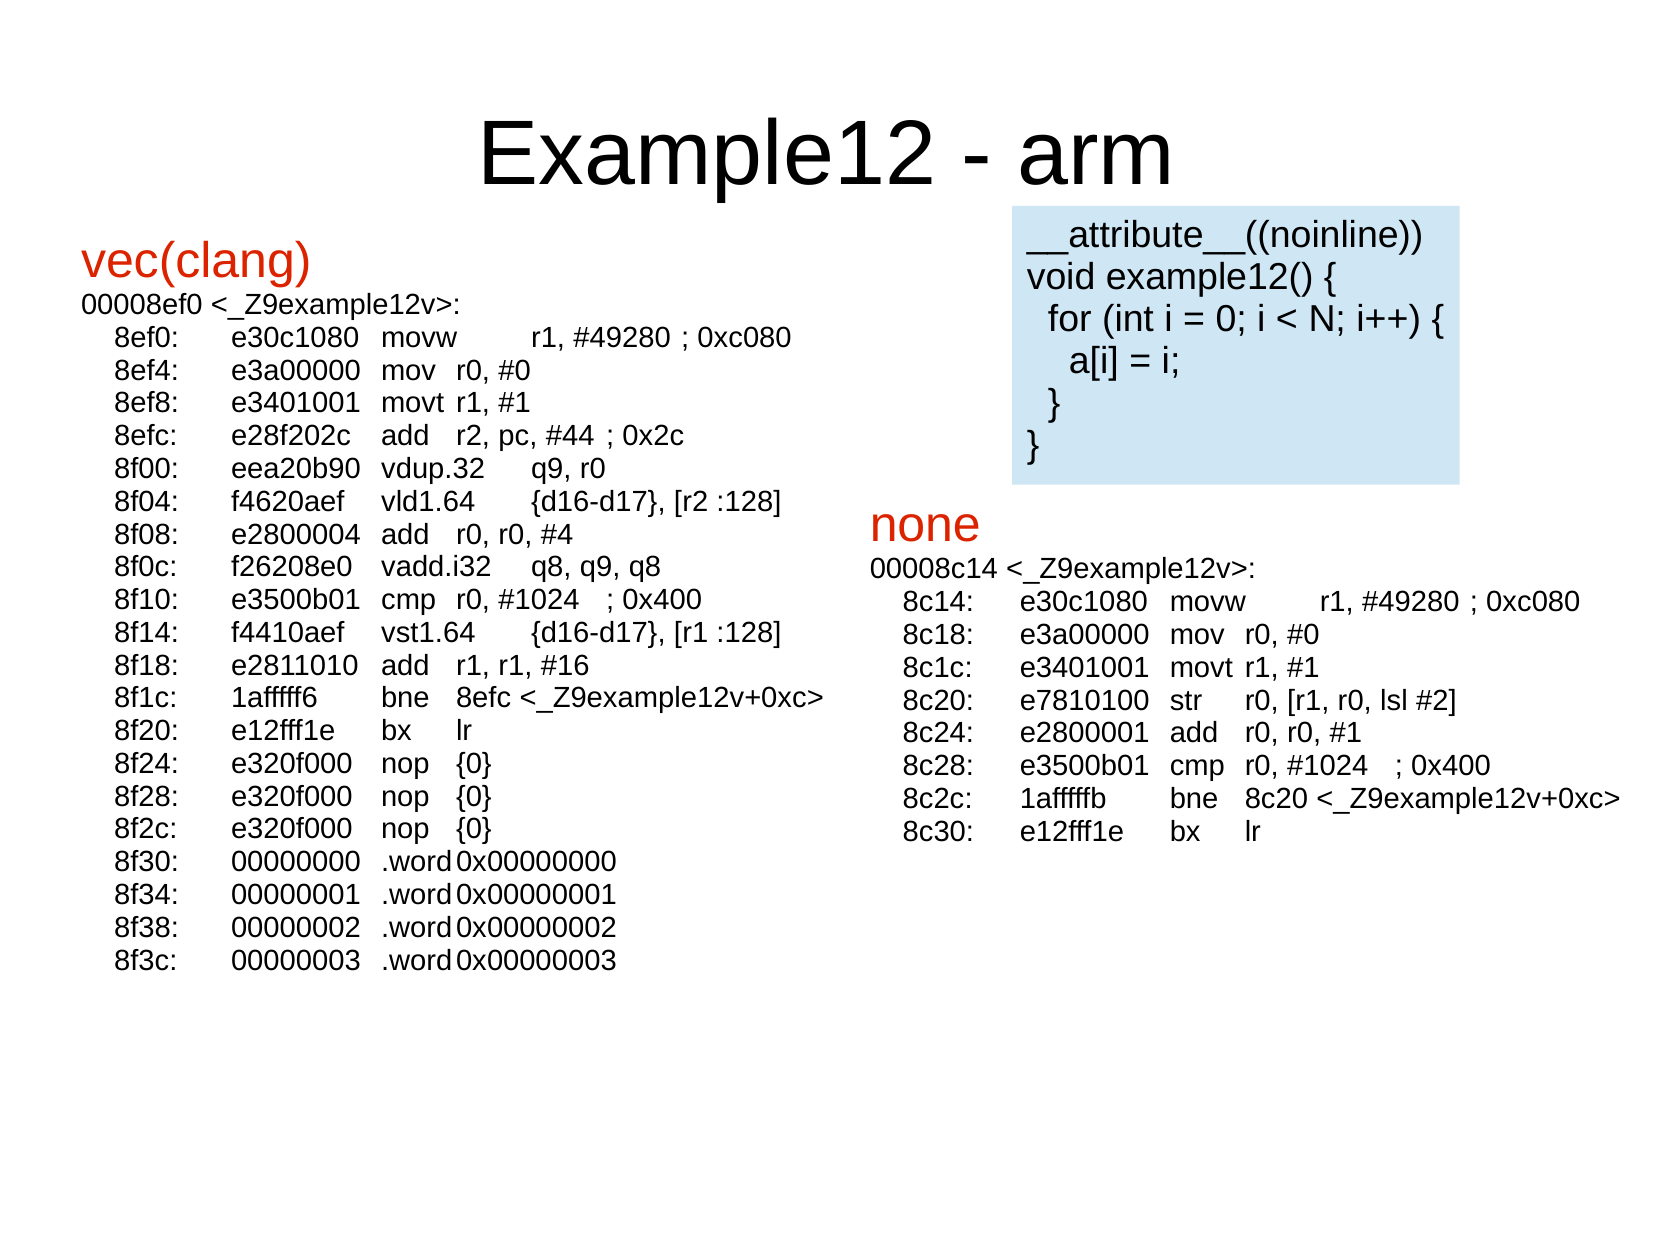

# Example12 - arm
__attribute__((noinline))
void example12() {
 for (int i = 0; i < N; i++) {
 a[i] = i;
 }
}
vec(clang)
00008ef0 <_Z9example12v>:
 8ef0:	e30c1080 	movw	r1, #49280	; 0xc080
 8ef4:	e3a00000 	mov	r0, #0
 8ef8:	e3401001 	movt	r1, #1
 8efc:	e28f202c 	add	r2, pc, #44	; 0x2c
 8f00:	eea20b90 	vdup.32	q9, r0
 8f04:	f4620aef 	vld1.64	{d16-d17}, [r2 :128]
 8f08:	e2800004 	add	r0, r0, #4
 8f0c:	f26208e0 	vadd.i32	q8, q9, q8
 8f10:	e3500b01 	cmp	r0, #1024	; 0x400
 8f14:	f4410aef 	vst1.64	{d16-d17}, [r1 :128]
 8f18:	e2811010 	add	r1, r1, #16
 8f1c:	1afffff6 	bne	8efc <_Z9example12v+0xc>
 8f20:	e12fff1e 	bx	lr
 8f24:	e320f000 	nop	{0}
 8f28:	e320f000 	nop	{0}
 8f2c:	e320f000 	nop	{0}
 8f30:	00000000 	.word	0x00000000
 8f34:	00000001 	.word	0x00000001
 8f38:	00000002 	.word	0x00000002
 8f3c:	00000003 	.word	0x00000003
none
00008c14 <_Z9example12v>:
 8c14:	e30c1080 	movw	r1, #49280	; 0xc080
 8c18:	e3a00000 	mov	r0, #0
 8c1c:	e3401001 	movt	r1, #1
 8c20:	e7810100 	str	r0, [r1, r0, lsl #2]
 8c24:	e2800001 	add	r0, r0, #1
 8c28:	e3500b01 	cmp	r0, #1024	; 0x400
 8c2c:	1afffffb 	bne	8c20 <_Z9example12v+0xc>
 8c30:	e12fff1e 	bx	lr